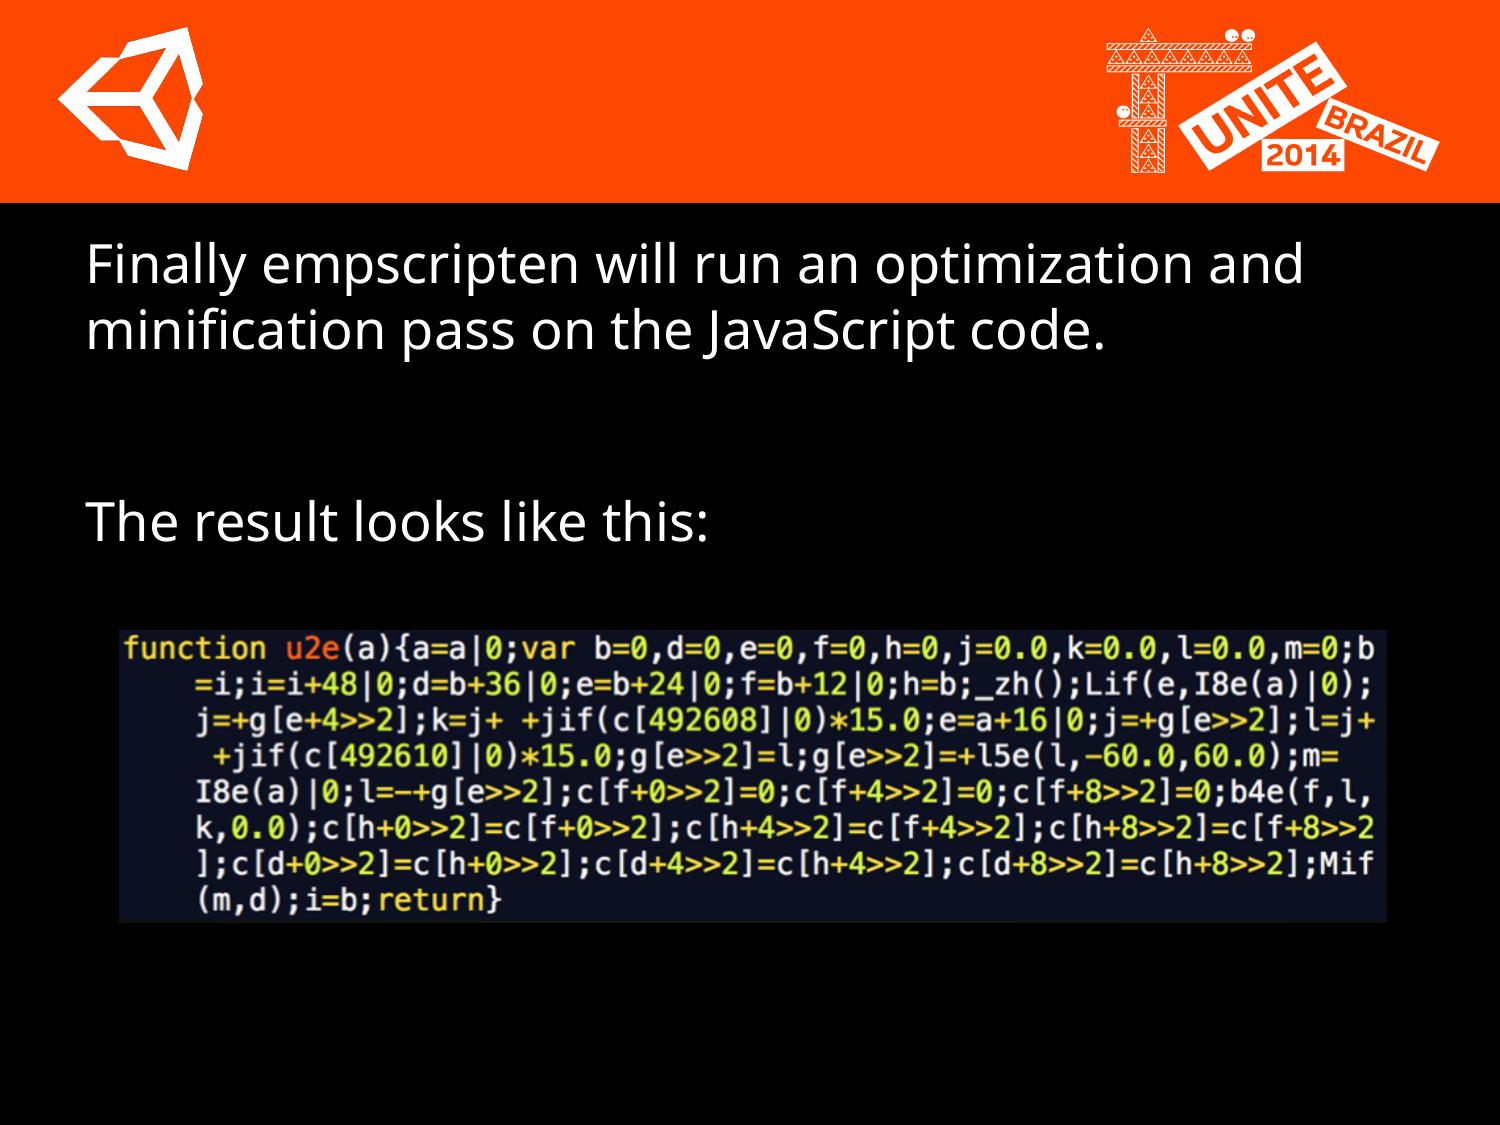

Finally empscripten will run an optimization and minification pass on the JavaScript code.
The result looks like this:
#